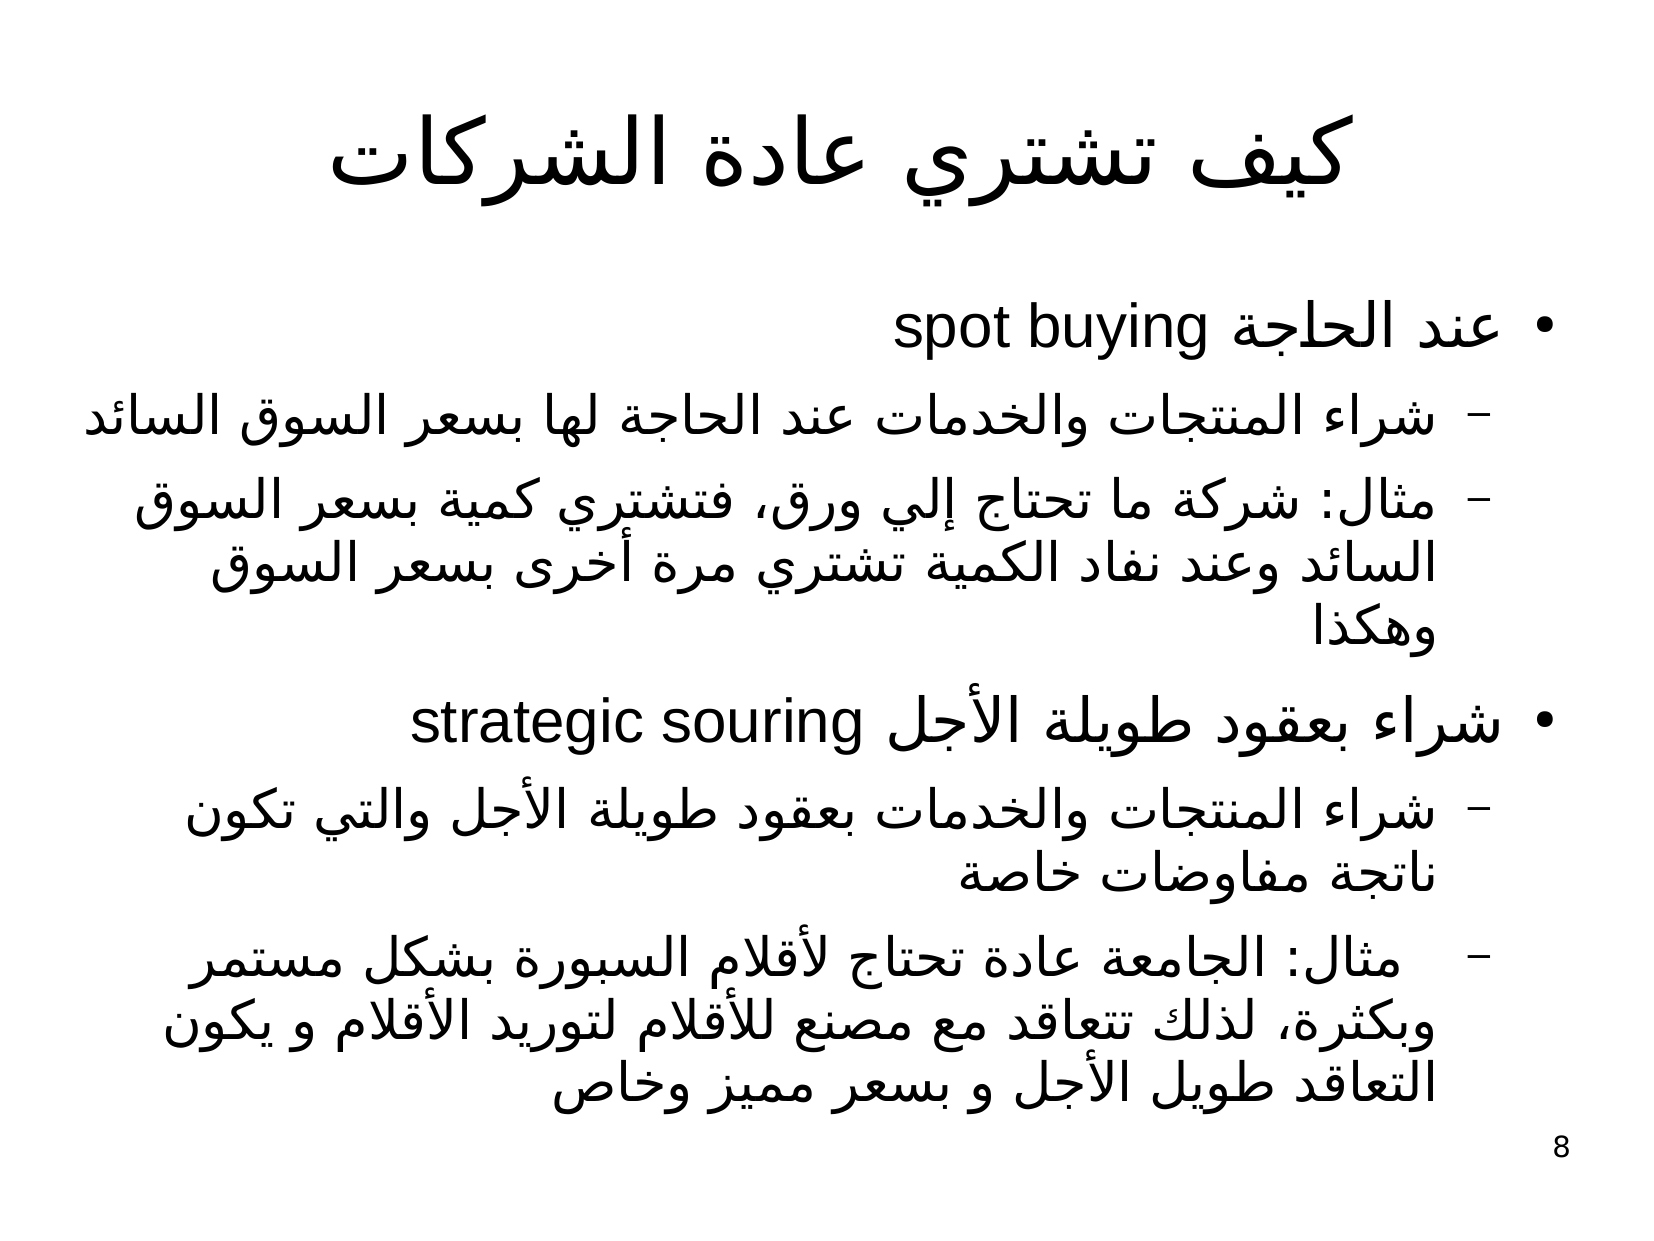

# كيف تشتري عادة الشركات
عند الحاجة spot buying
شراء المنتجات والخدمات عند الحاجة لها بسعر السوق السائد
مثال: شركة ما تحتاج إلي ورق، فتشتري كمية بسعر السوق السائد وعند نفا	د الكمية تشتري مرة أخرى بسعر السوق وهكذا
شراء بعقود طويلة الأجل strategic souring
شراء المنتجات والخدمات بعقود طويلة الأجل والتي تكون ناتجة مفاوضات خاصة
 مثال: الجامعة عادة تحتاج لأقلام السبورة بشكل مستمر وبكثرة، لذلك تتعاقد مع مصنع للأقلام لتوريد الأقلام و يكون التعاقد طويل الأجل و بسعر مميز وخاص
8